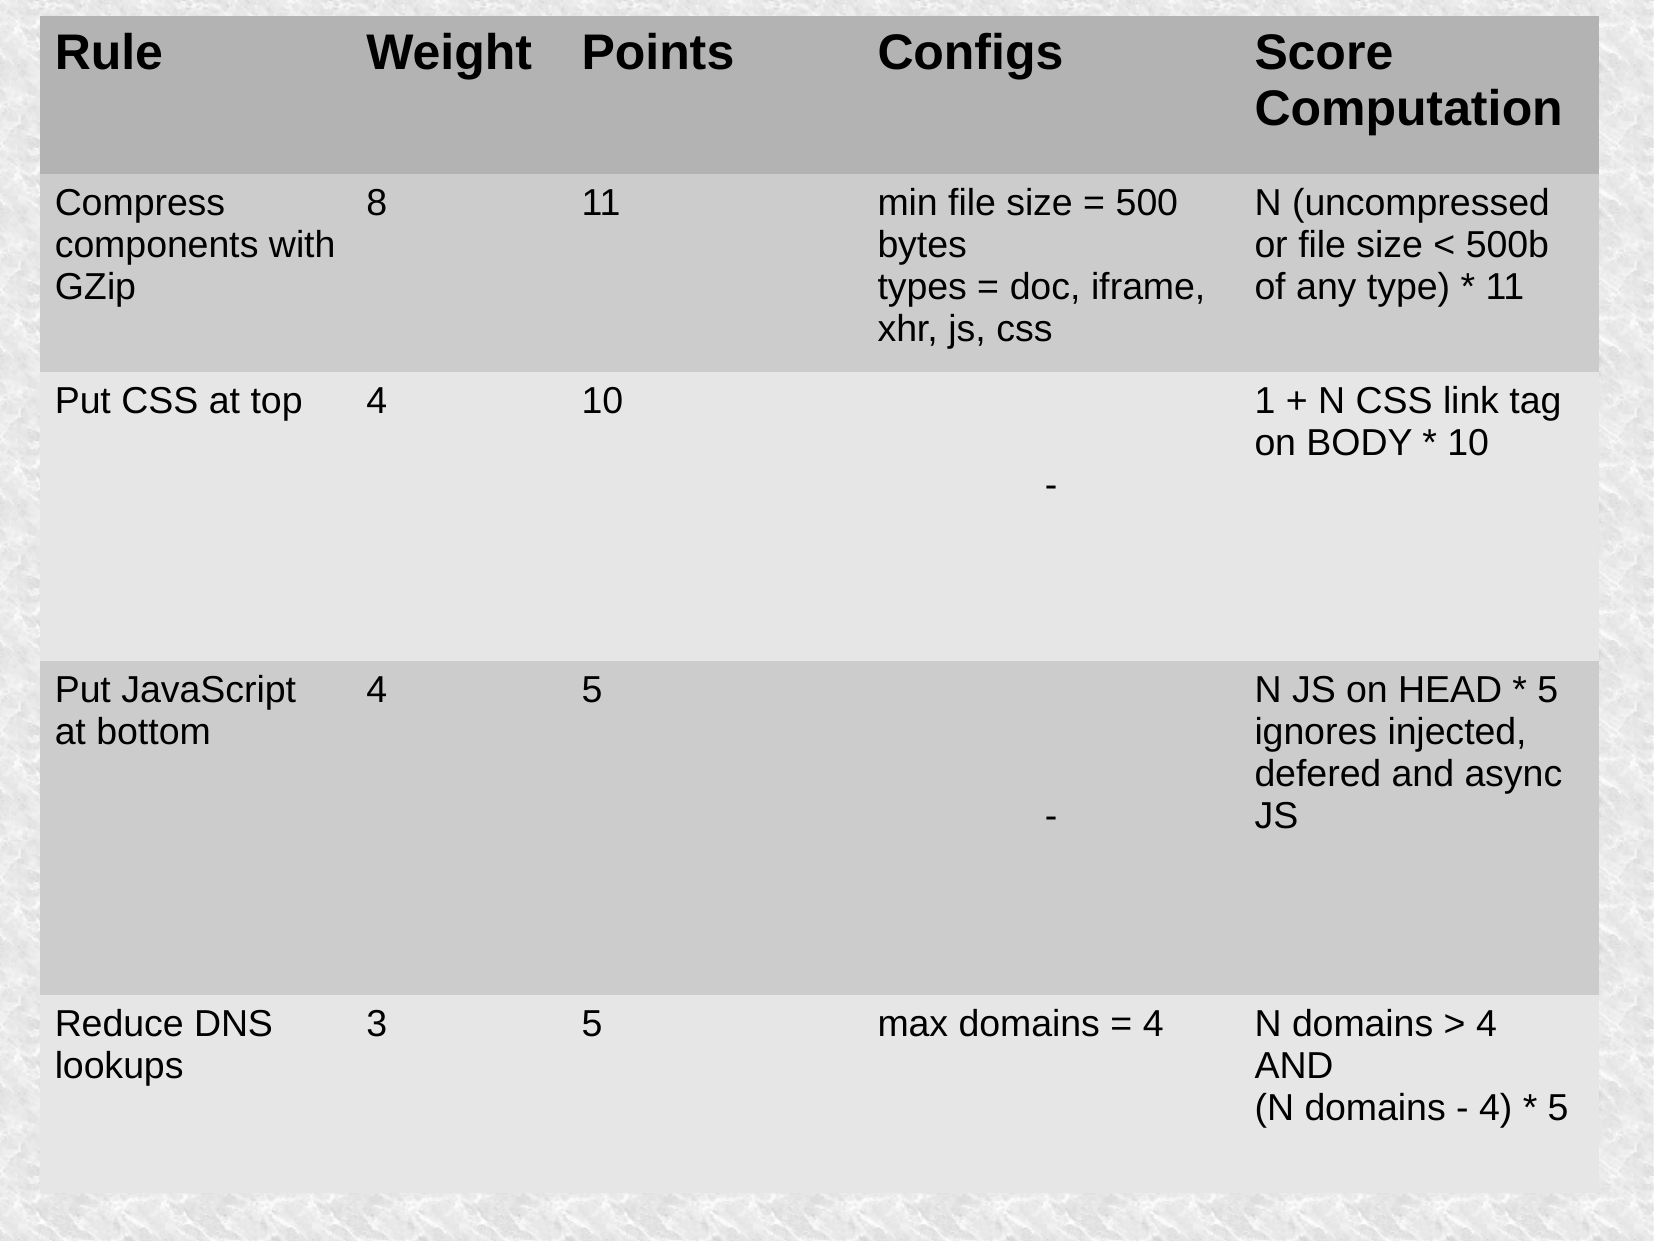

| Rule | Weight | Points | Configs | Score Computation |
| --- | --- | --- | --- | --- |
| Compress components with GZip | 8 | 11 | min file size = 500 bytes types = doc, iframe, xhr, js, css | N (uncompressed or file size < 500b of any type) \* 11 |
| Put CSS at top | 4 | 10 | - | 1 + N CSS link tag on BODY \* 10 |
| Put JavaScript at bottom | 4 | 5 | - | N JS on HEAD \* 5 ignores injected, defered and async JS |
| Reduce DNS lookups | 3 | 5 | max domains = 4 | N domains > 4 AND (N domains - 4) \* 5 |